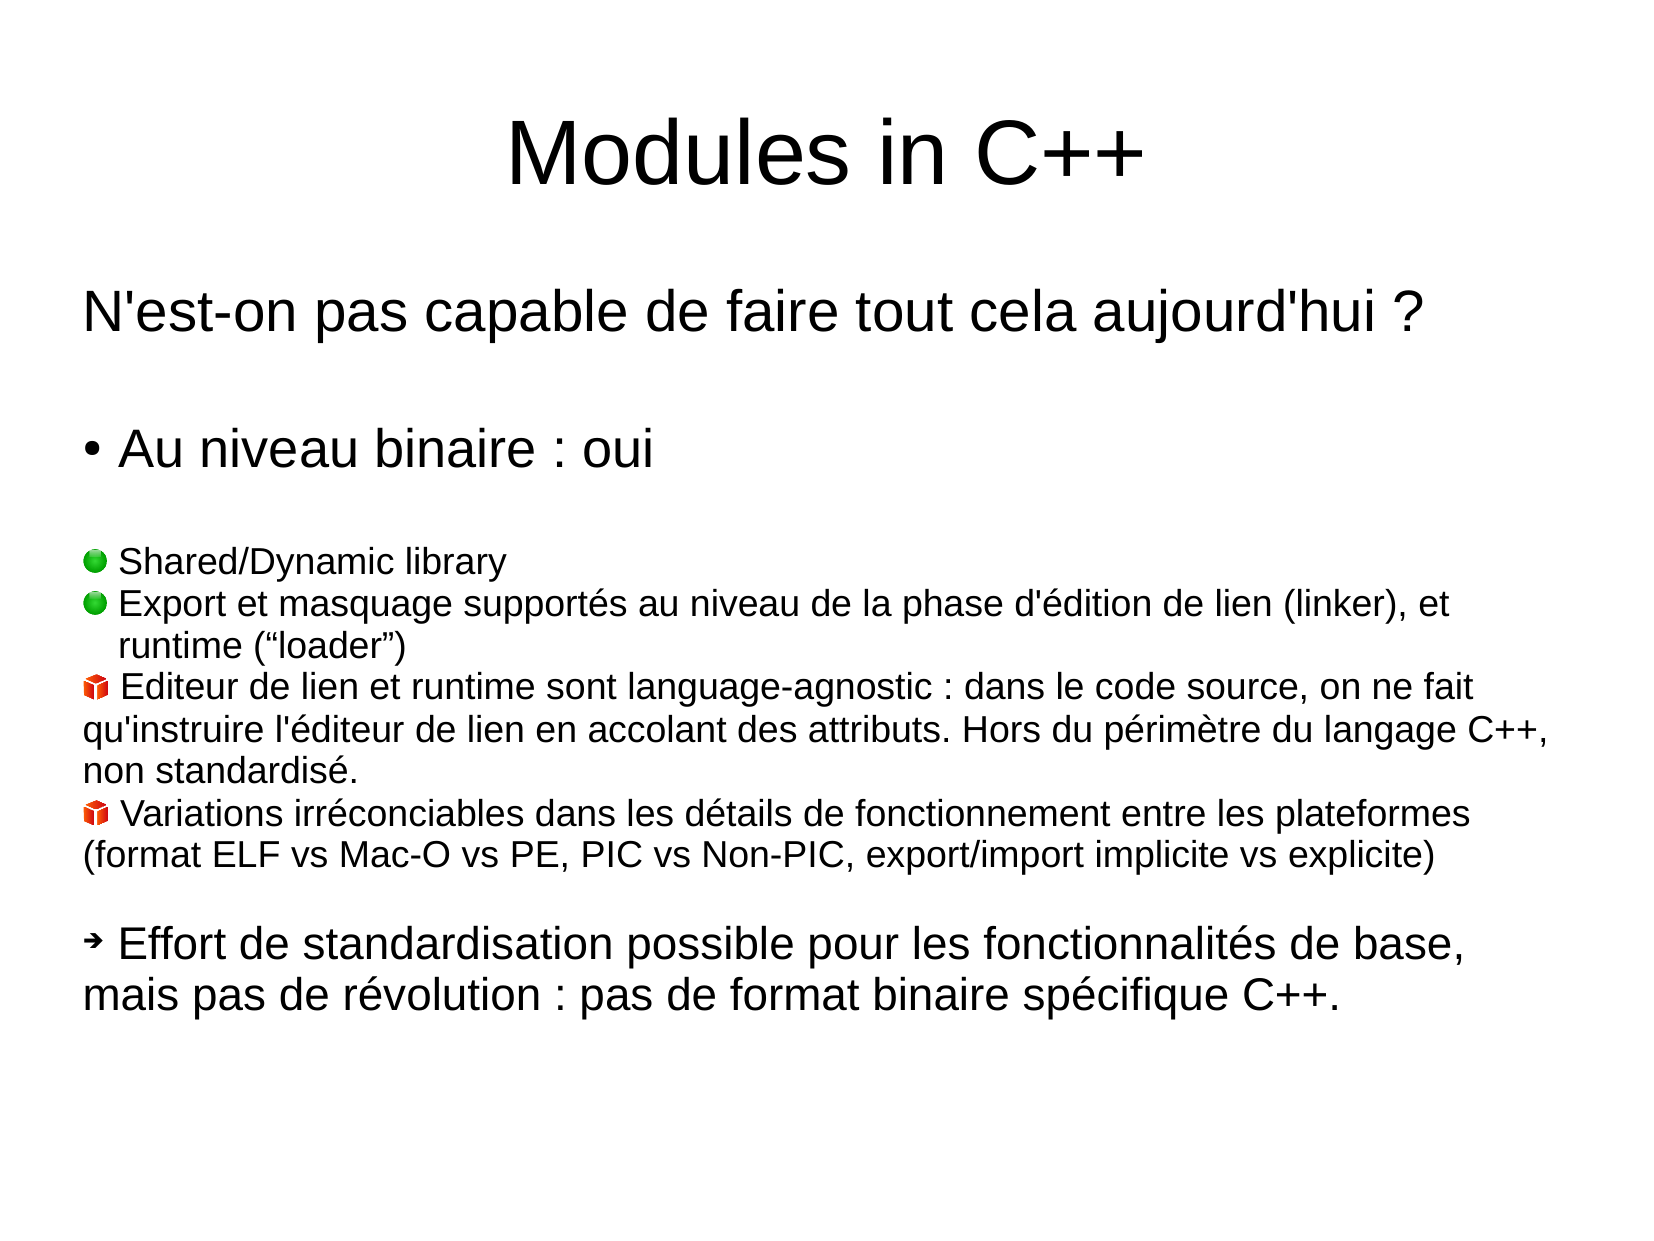

# Modules in C++
N'est-on pas capable de faire tout cela aujourd'hui ?
Au niveau binaire : oui
Shared/Dynamic library
Export et masquage supportés au niveau de la phase d'édition de lien (linker), et runtime (“loader”)
 Editeur de lien et runtime sont language-agnostic : dans le code source, on ne fait qu'instruire l'éditeur de lien en accolant des attributs. Hors du périmètre du langage C++, non standardisé.
 Variations irréconciables dans les détails de fonctionnement entre les plateformes (format ELF vs Mac-O vs PE, PIC vs Non-PIC, export/import implicite vs explicite)
 Effort de standardisation possible pour les fonctionnalités de base, mais pas de révolution : pas de format binaire spécifique C++.